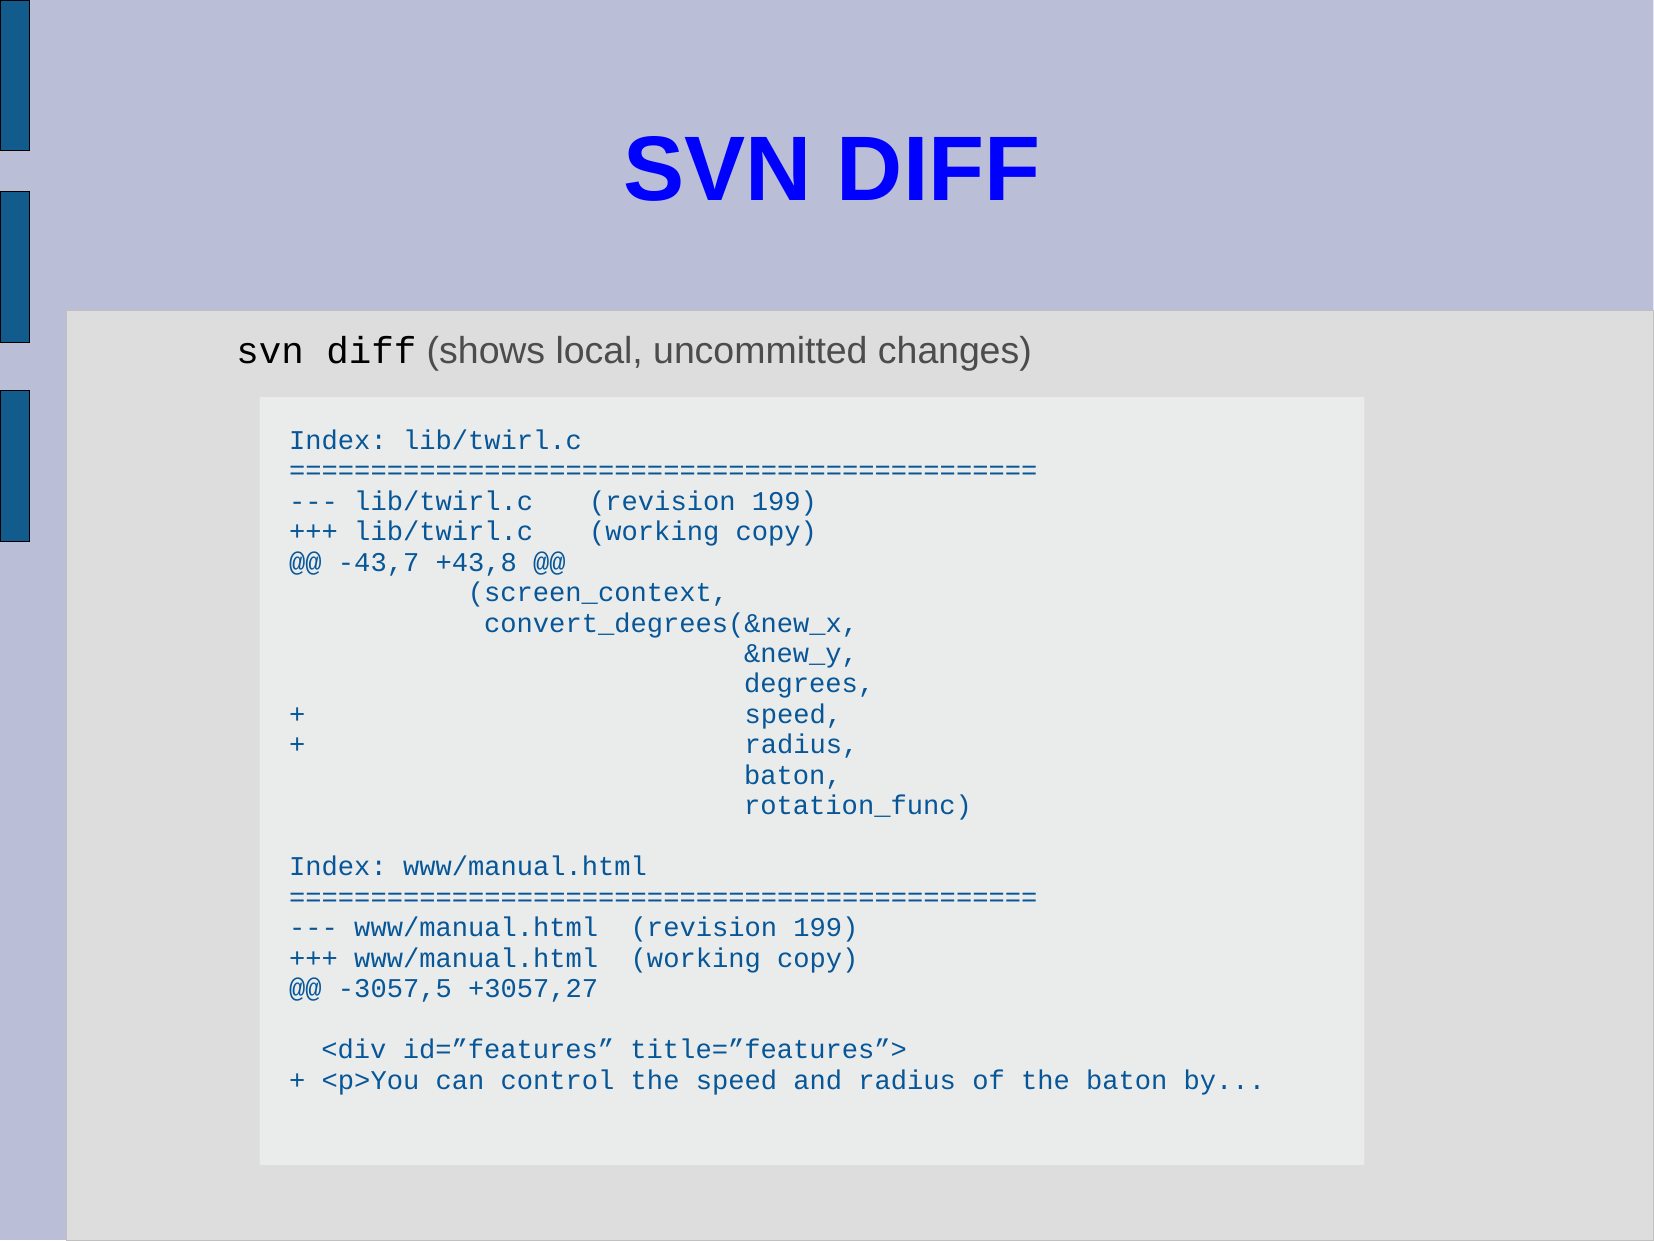

SVN DIFF
# svn diff (shows local, uncommitted changes)
Index: lib/twirl.c
==============================================
--- lib/twirl.c	(revision 199)
+++ lib/twirl.c	(working copy)
@@ -43,7 +43,8 @@
 (screen_context,
 convert_degrees(&new_x,
 &new_y,
 degrees,
+ speed,
+ radius,
 baton,
 rotation_func)
Index: www/manual.html
==============================================
--- www/manual.html (revision 199)
+++ www/manual.html (working copy)
@@ -3057,5 +3057,27
 <div id=”features” title=”features”>
+ <p>You can control the speed and radius of the baton by...